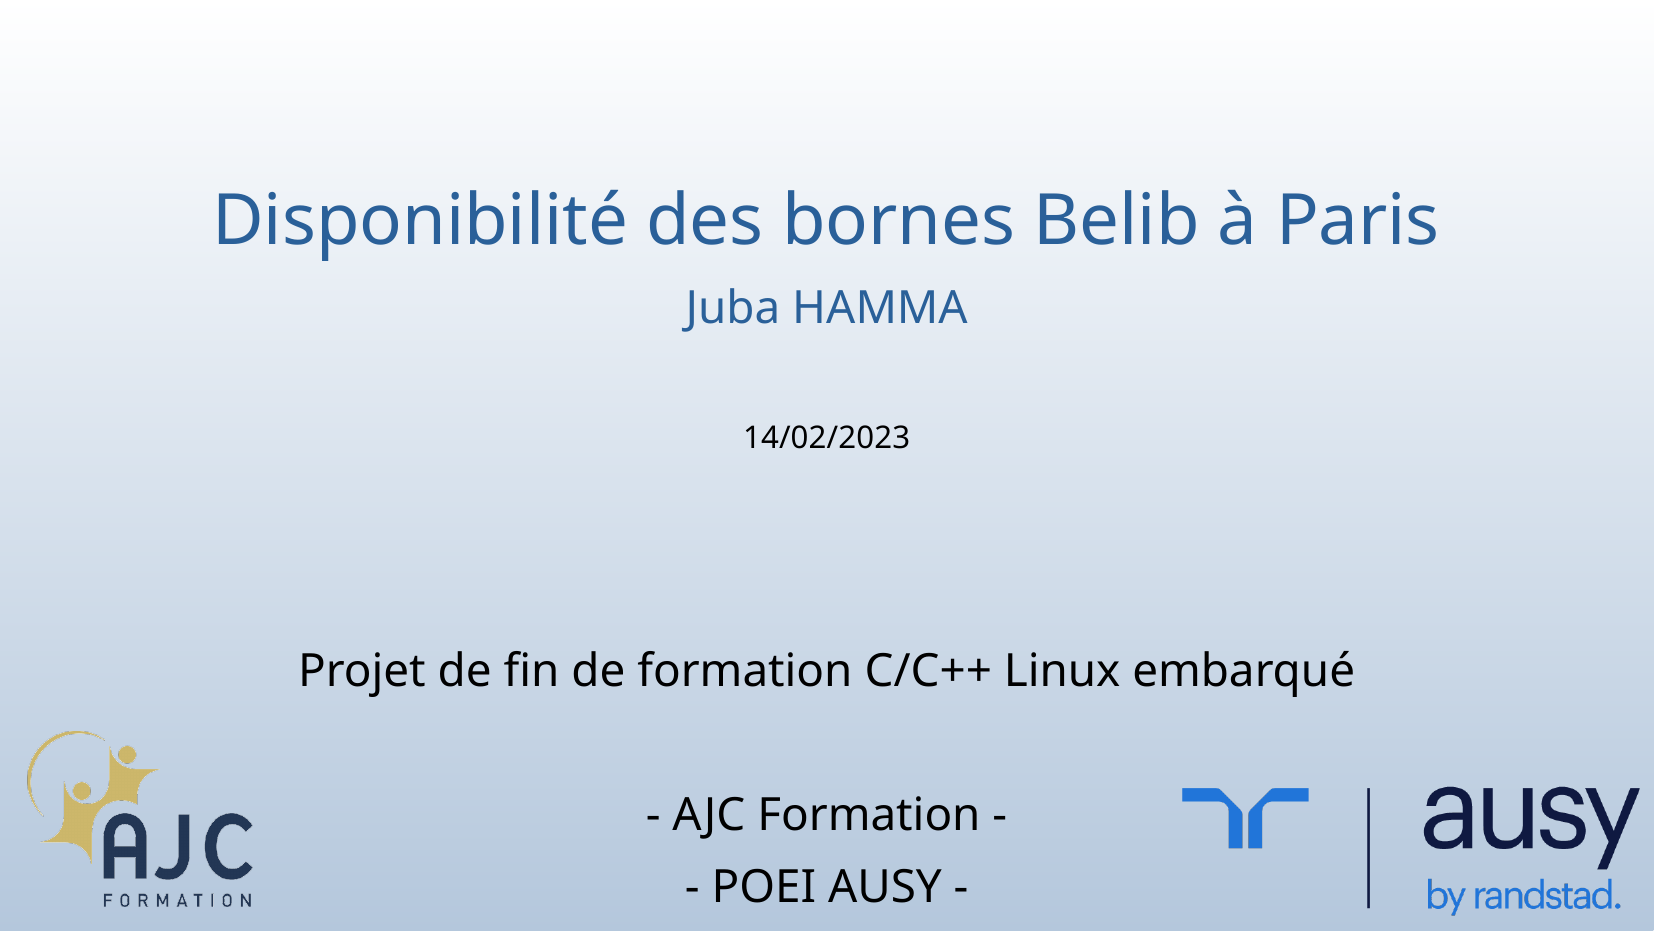

# Disponibilité des bornes Belib à Paris
Juba HAMMA
14/02/2023
Projet de fin de formation C/C++ Linux embarqué
- AJC Formation -
- POEI AUSY -